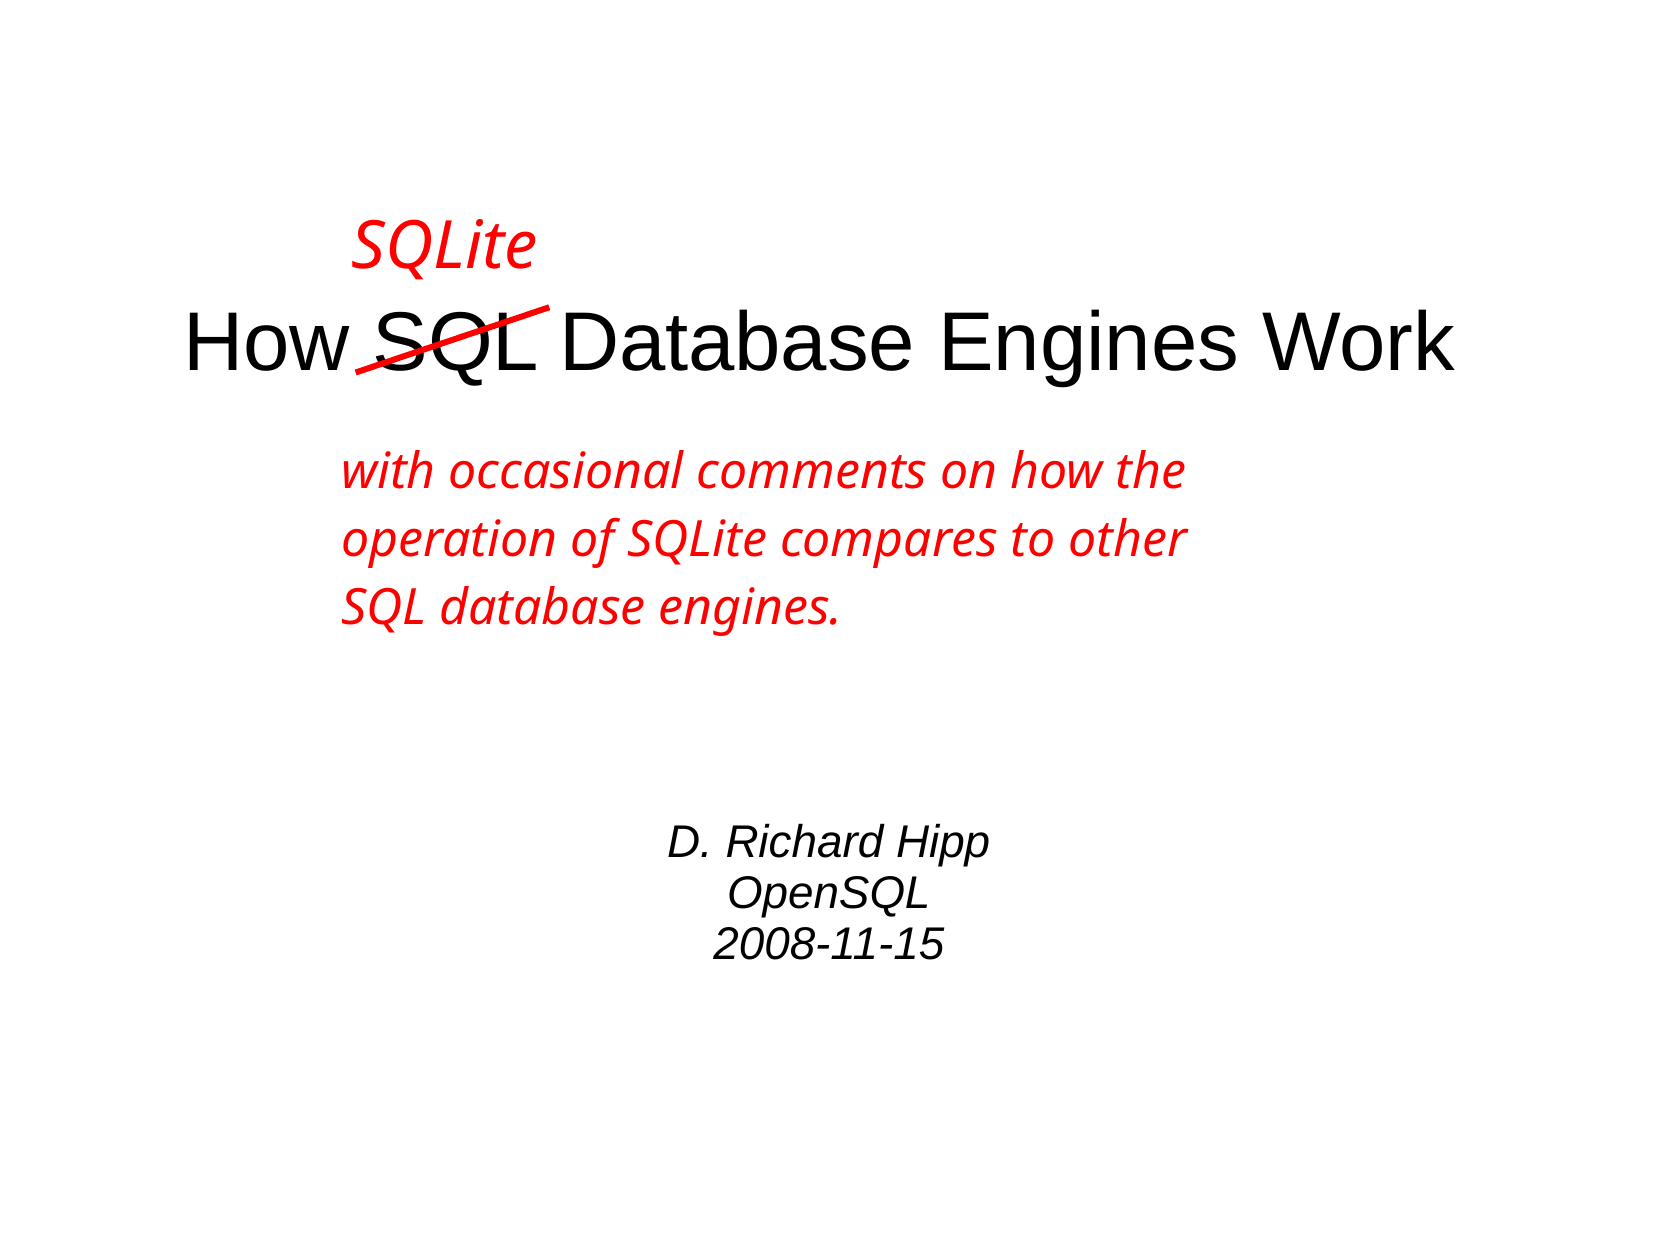

SQLite
How SQL Database Engines Work
with occasional comments on how the
operation of SQLite compares to other
SQL database engines.
D. Richard Hipp
OpenSQL
2008-11-15